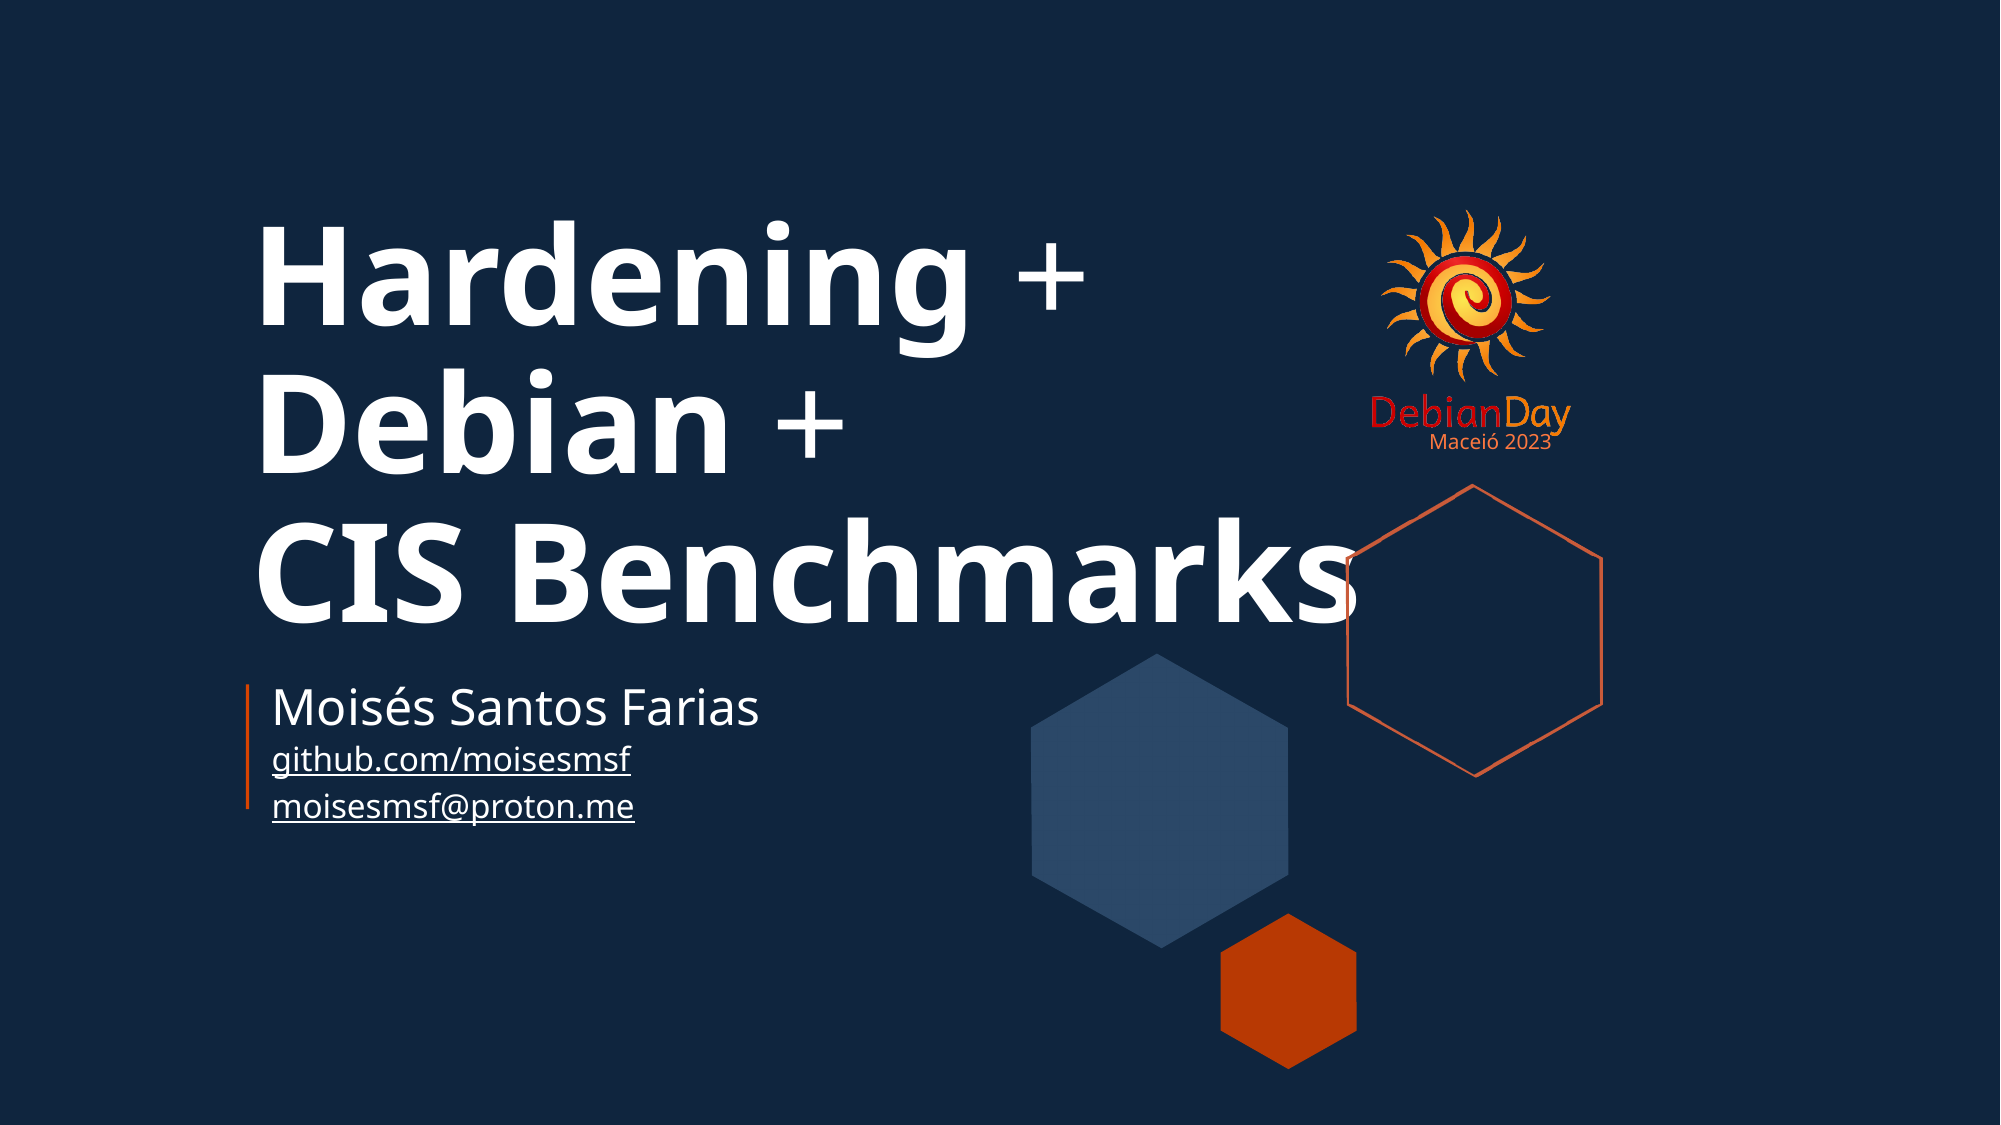

# Hardening + Debian + CIS Benchmarks
Maceió 2023
Moisés Santos Farias
github.com/moisesmsf
moisesmsf@proton.me